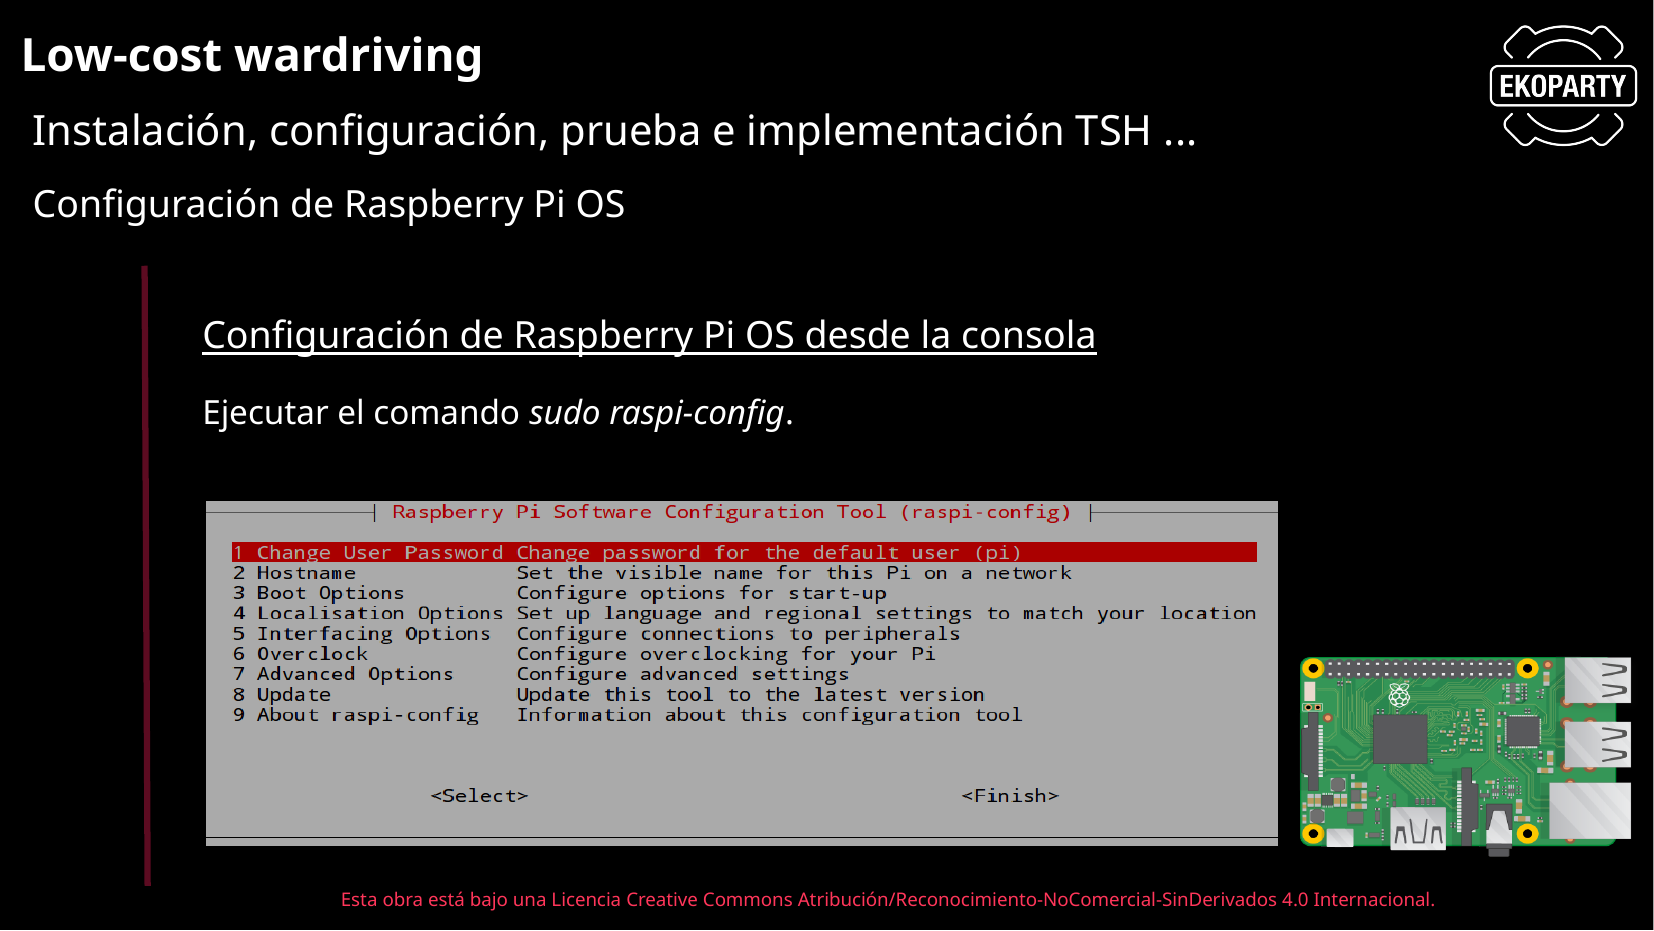

Low-cost wardriving
Instalación, configuración, prueba e implementación TSH ...
Configuración de Raspberry Pi OS
Configuración de Raspberry Pi OS desde la consola
Ejecutar el comando sudo raspi-config.
Esta obra está bajo una Licencia Creative Commons Atribución/Reconocimiento-NoComercial-SinDerivados 4.0 Internacional.